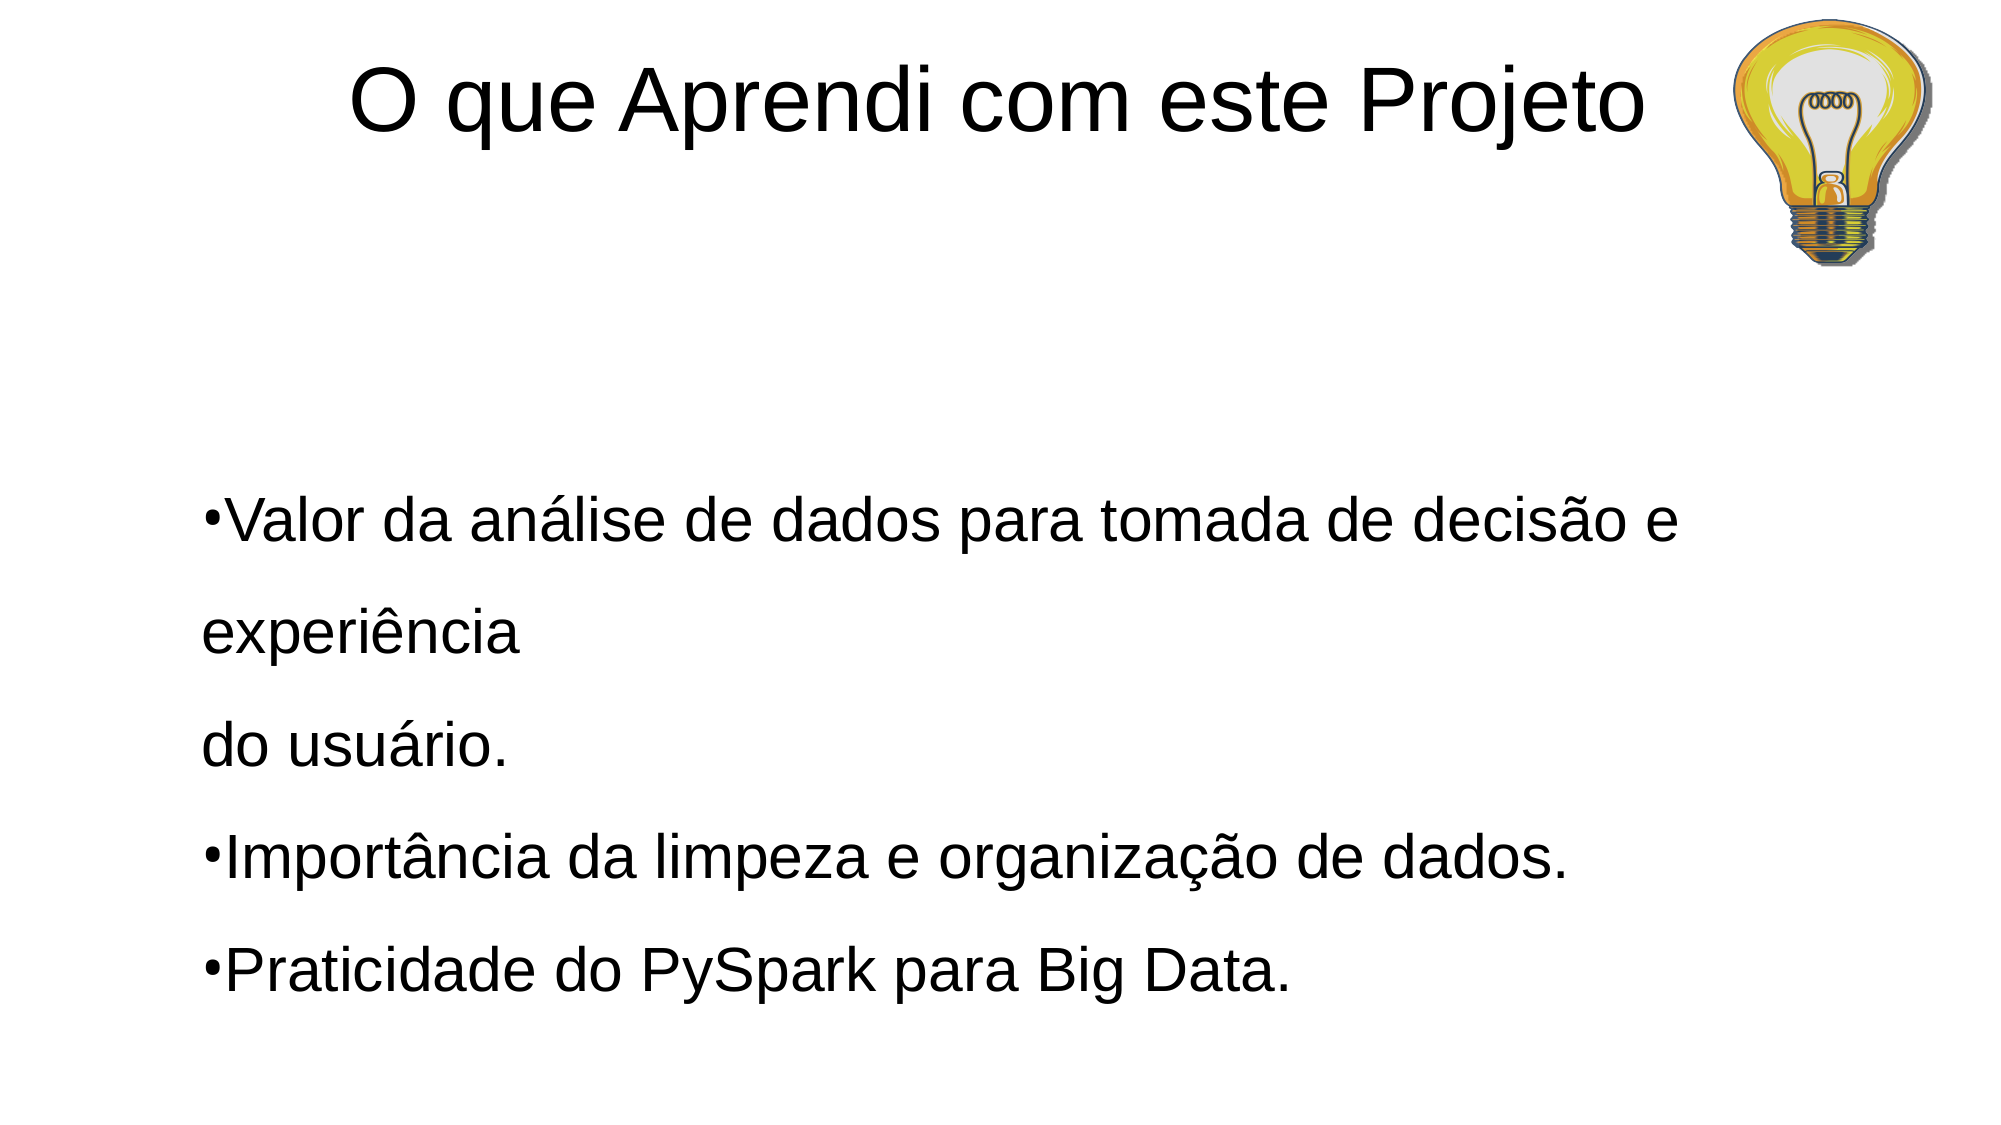

# O que Aprendi com este Projeto
Valor da análise de dados para tomada de decisão e experiência
do usuário.
Importância da limpeza e organização de dados.
Praticidade do PySpark para Big Data.